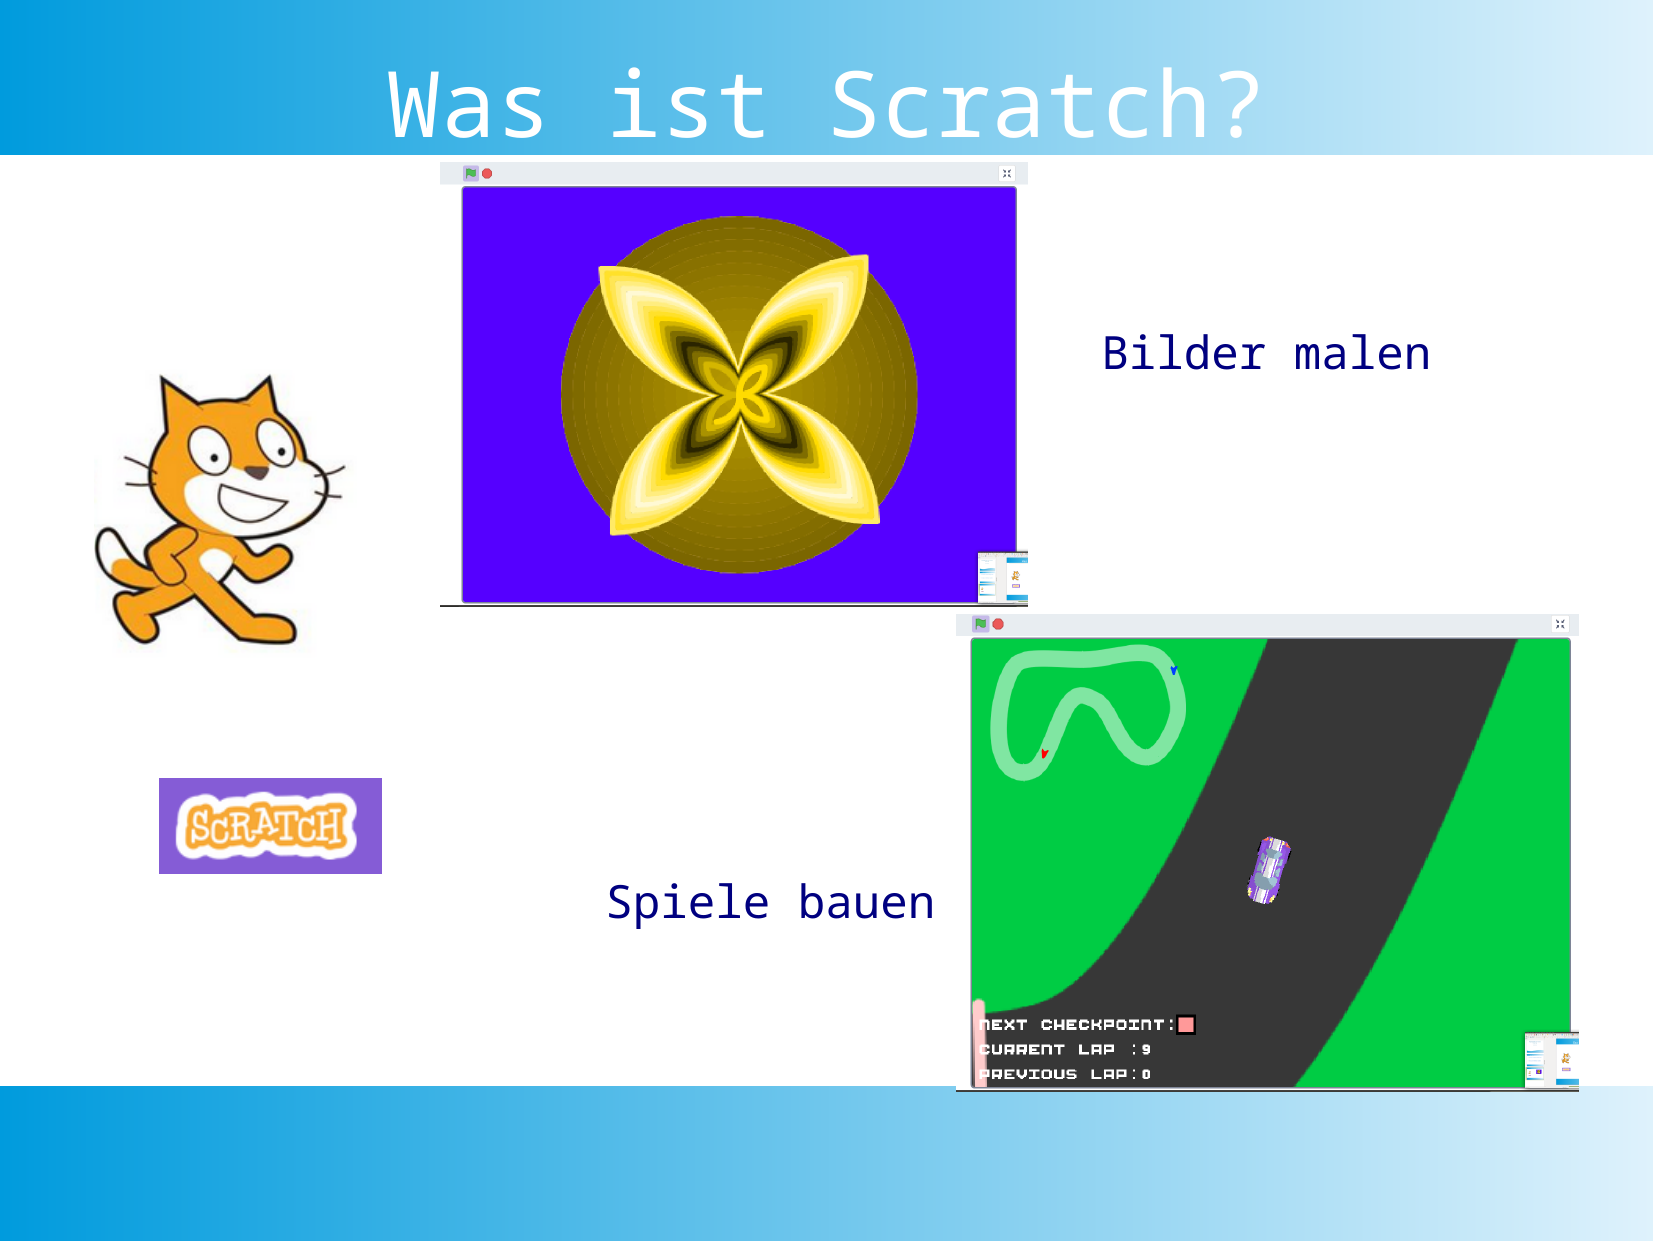

# Was ist Scratch?
Bilder malen
Spiele bauen